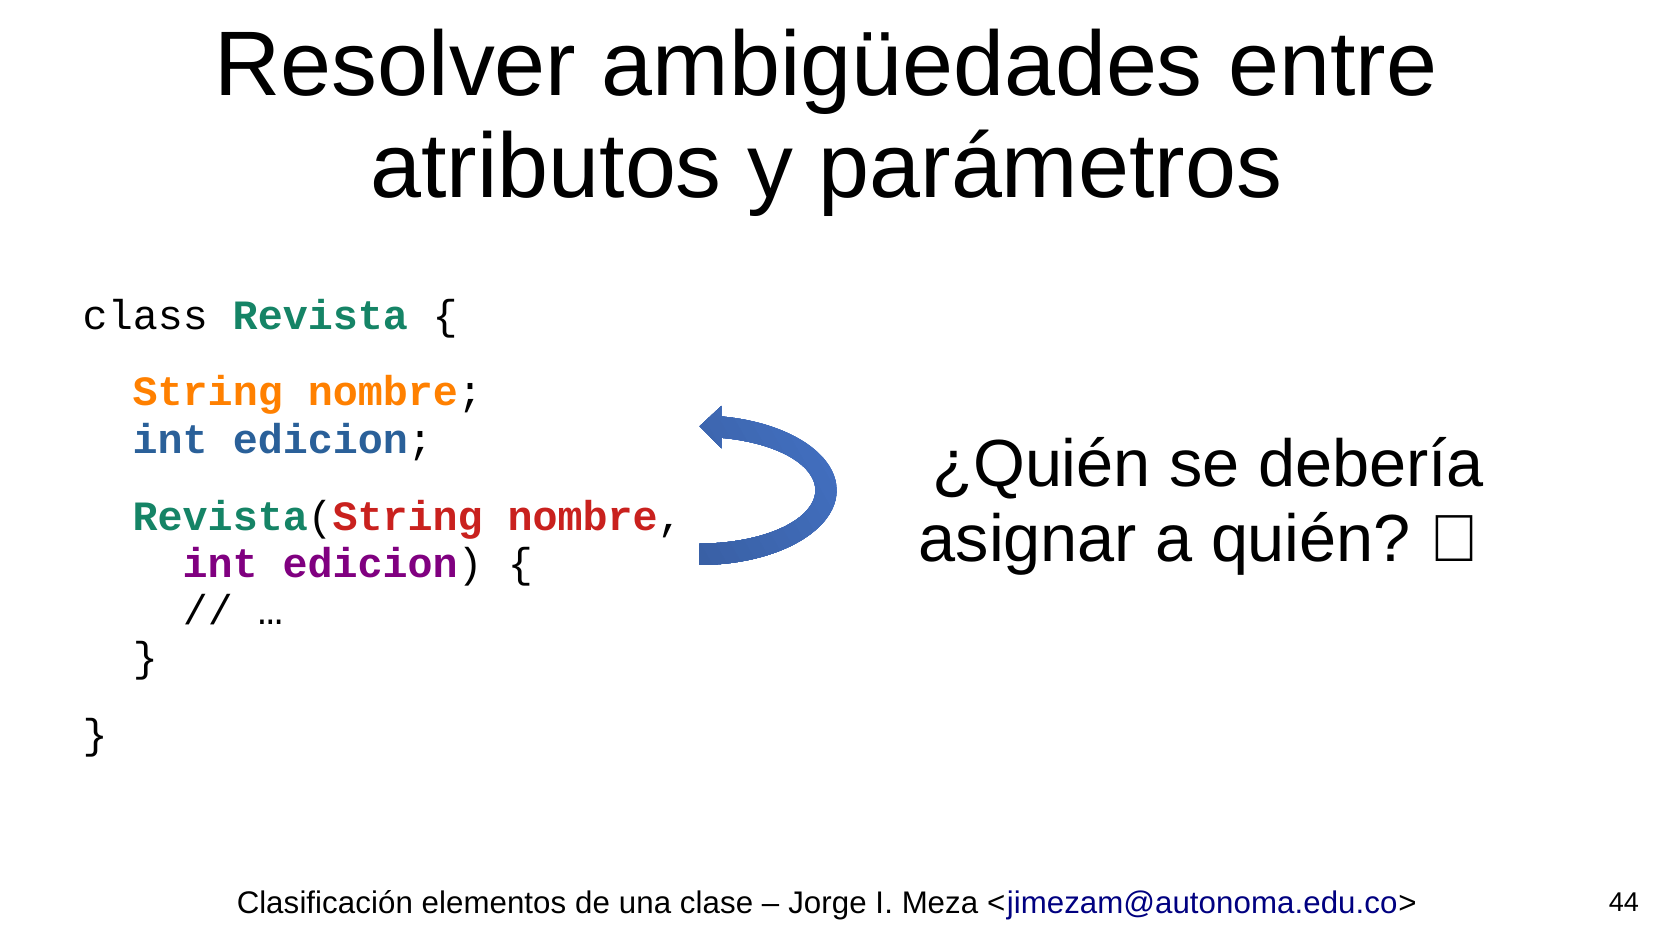

# Resolver ambigüedades entre atributos y parámetros
class Revista {
 String nombre;
 int edicion;
 Revista(String nombre,
 int edicion) {
 // …
 }
}
¿Quién se debería asignar a quién? 🤔